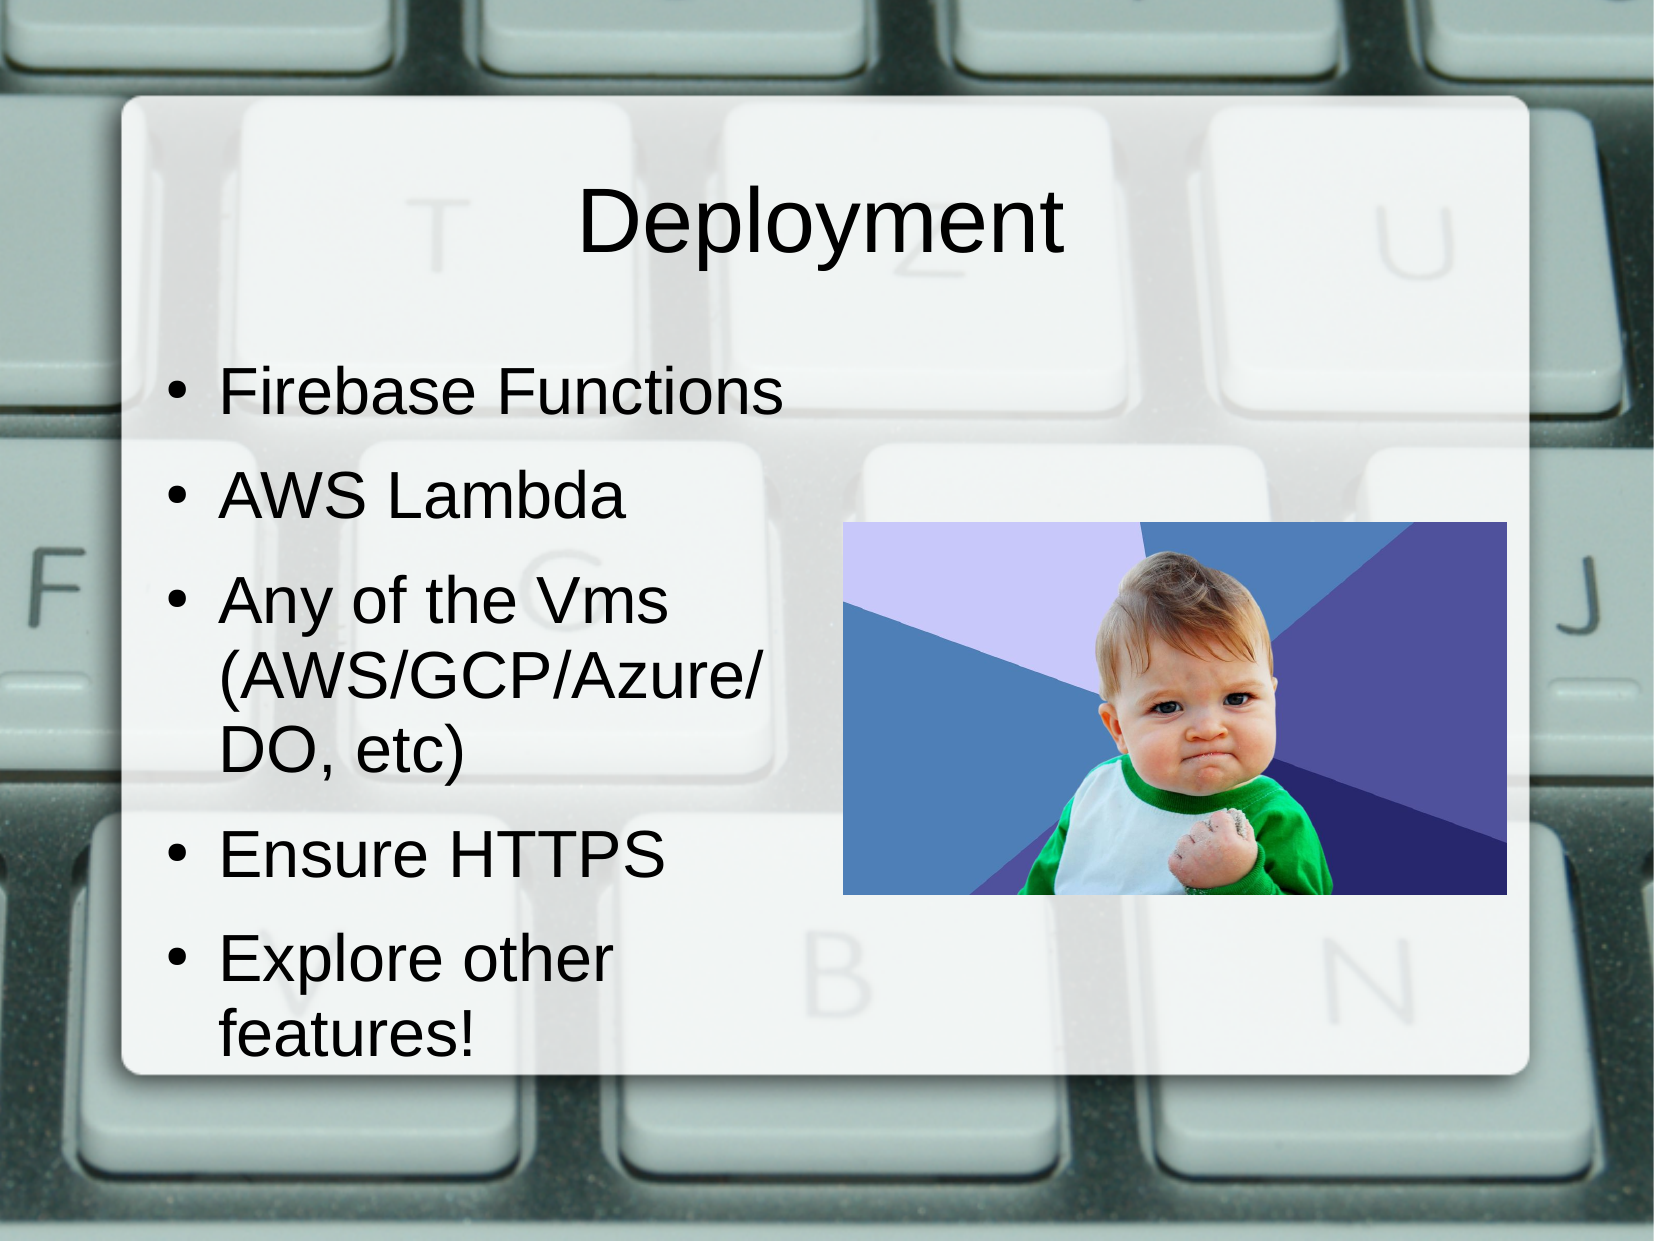

# Deployment
Firebase Functions
AWS Lambda
Any of the Vms (AWS/GCP/Azure/DO, etc)
Ensure HTTPS
Explore other features!